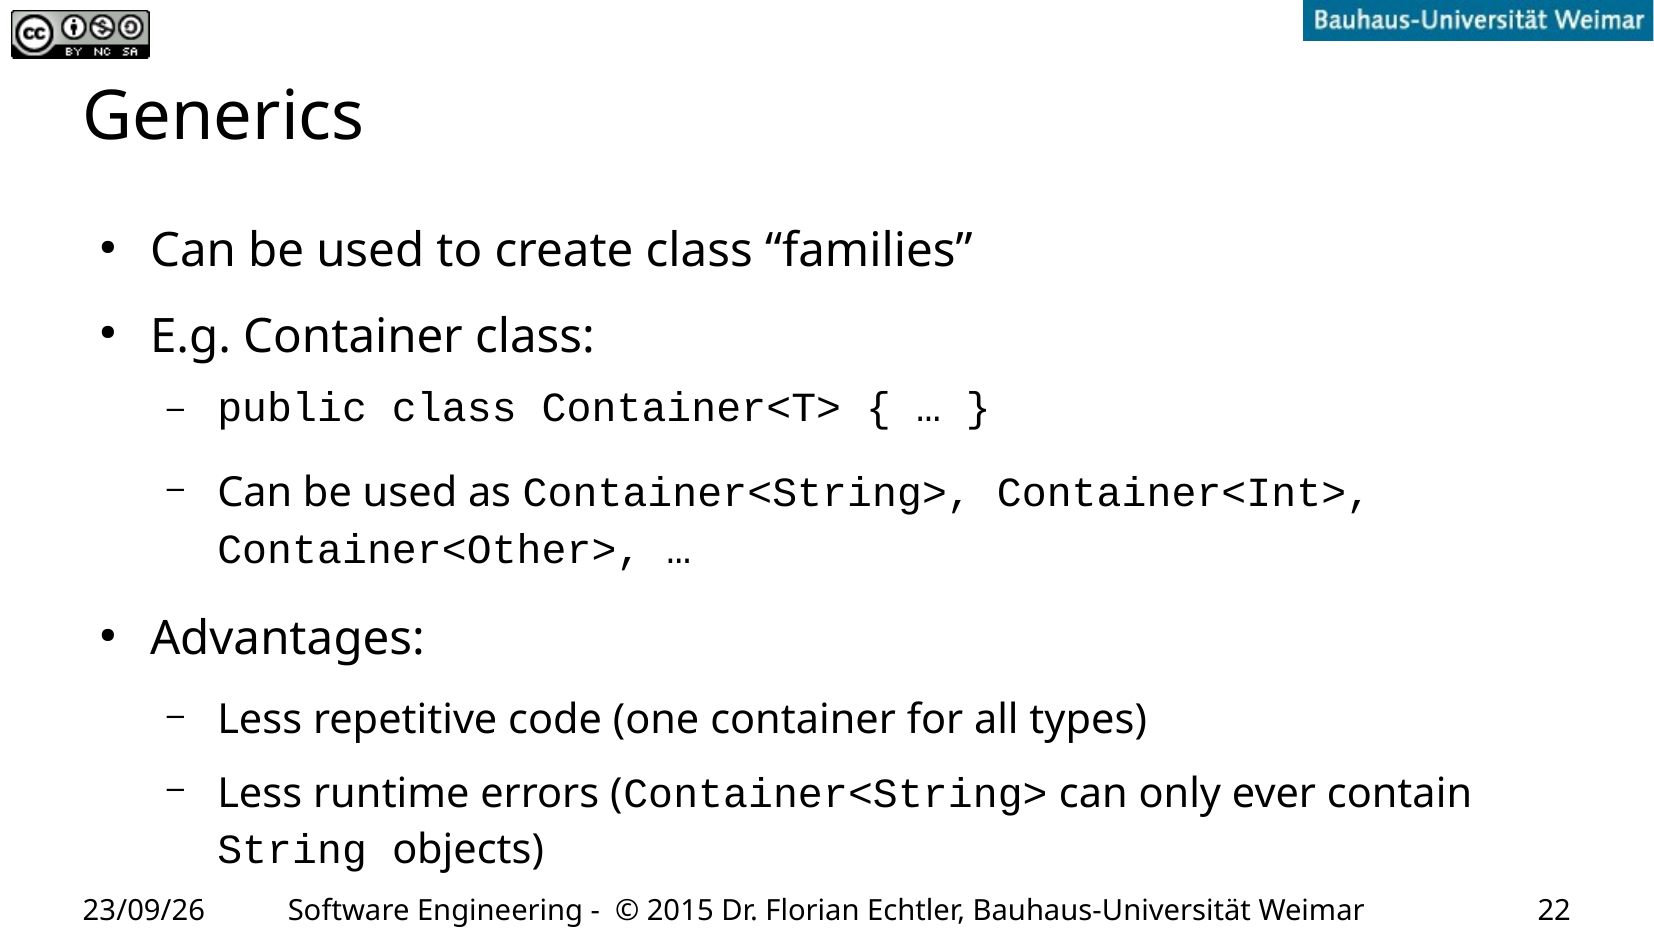

# Generics
Can be used to create class “families”
E.g. Container class:
public class Container<T> { … }
Can be used as Container<String>, Container<Int>, Container<Other>, …
Advantages:
Less repetitive code (one container for all types)
Less runtime errors (Container<String> can only ever contain String objects)
Software Engineering - © 2015 Dr. Florian Echtler, Bauhaus-Universität Weimar
22